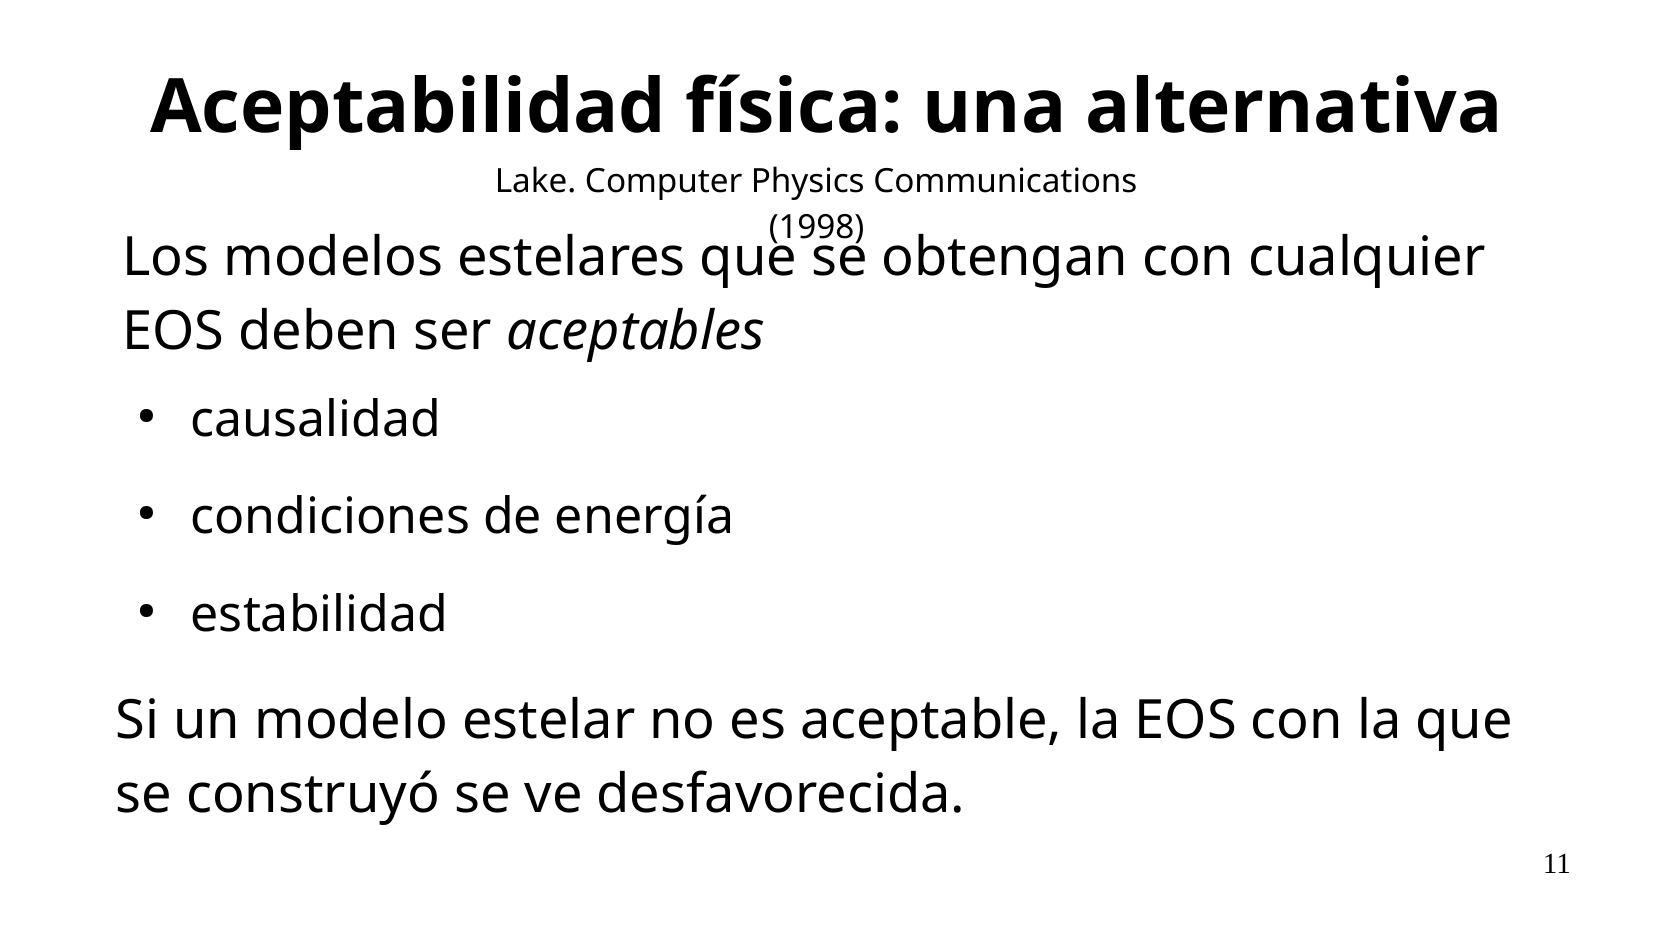

# Aceptabilidad física: una alternativa
Lake. Computer Physics Communications (1998)
Los modelos estelares que se obtengan con cualquier EOS deben ser aceptables
causalidad
condiciones de energía
estabilidad
Si un modelo estelar no es aceptable, la EOS con la que se construyó se ve desfavorecida.
11